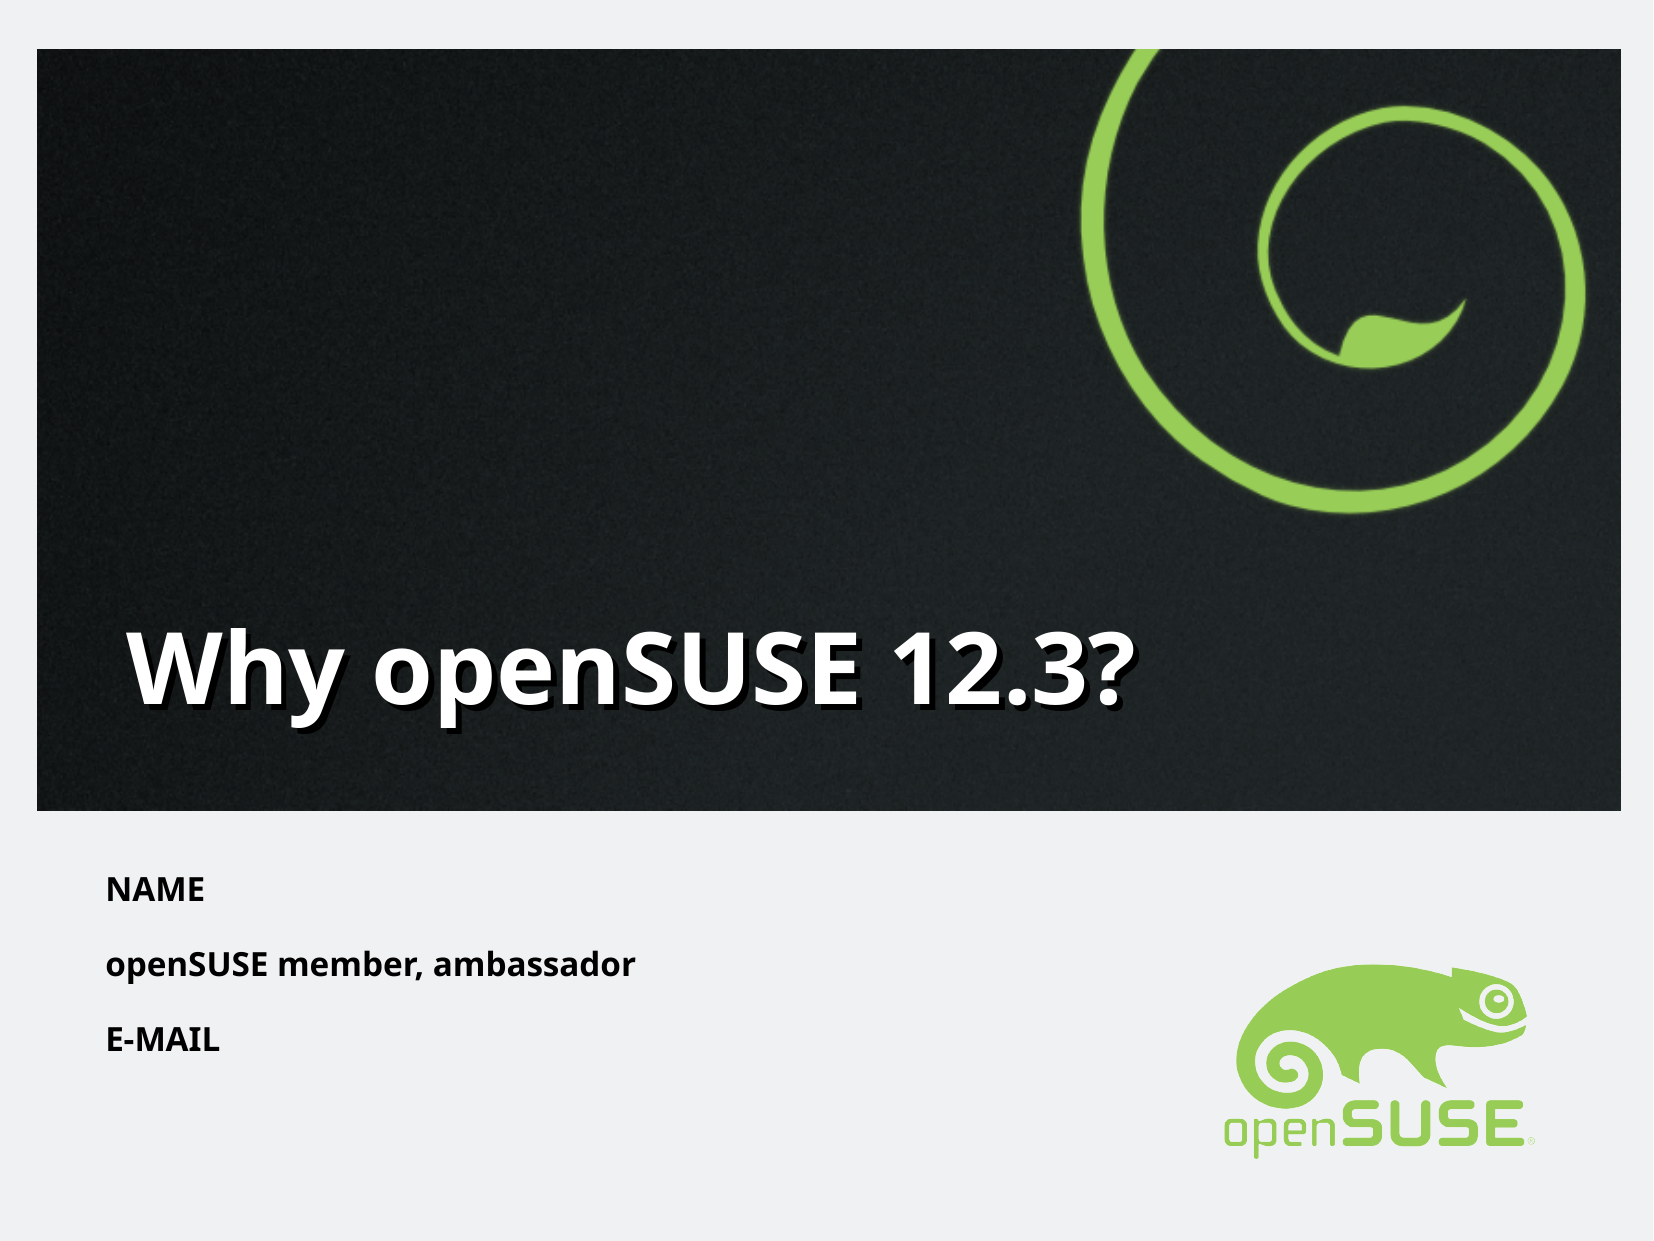

# Why openSUSE 12.3?
NAME
openSUSE member, ambassador
E-MAIL
1